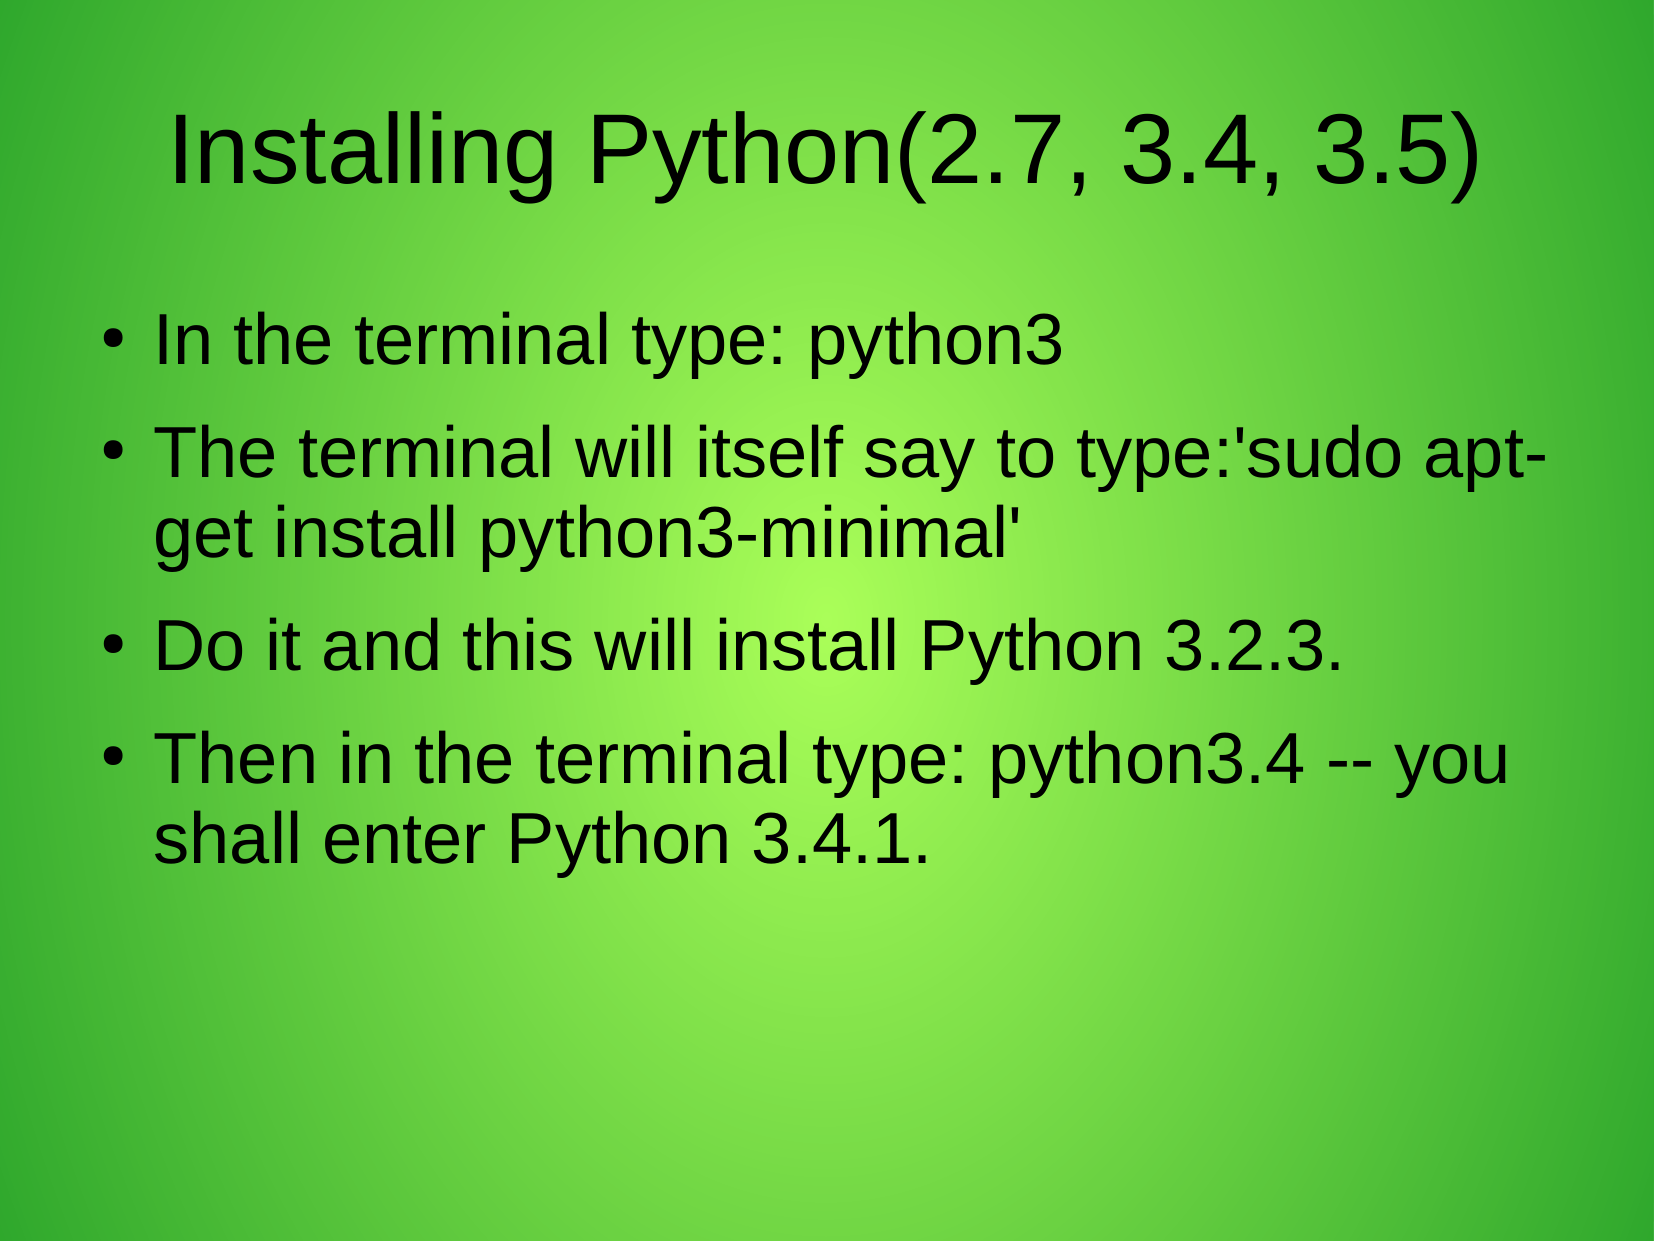

# Installing Python(2.7, 3.4, 3.5)
In the terminal type: python3
The terminal will itself say to type:'sudo apt-get install python3-minimal'
Do it and this will install Python 3.2.3.
Then in the terminal type: python3.4 -- you shall enter Python 3.4.1.